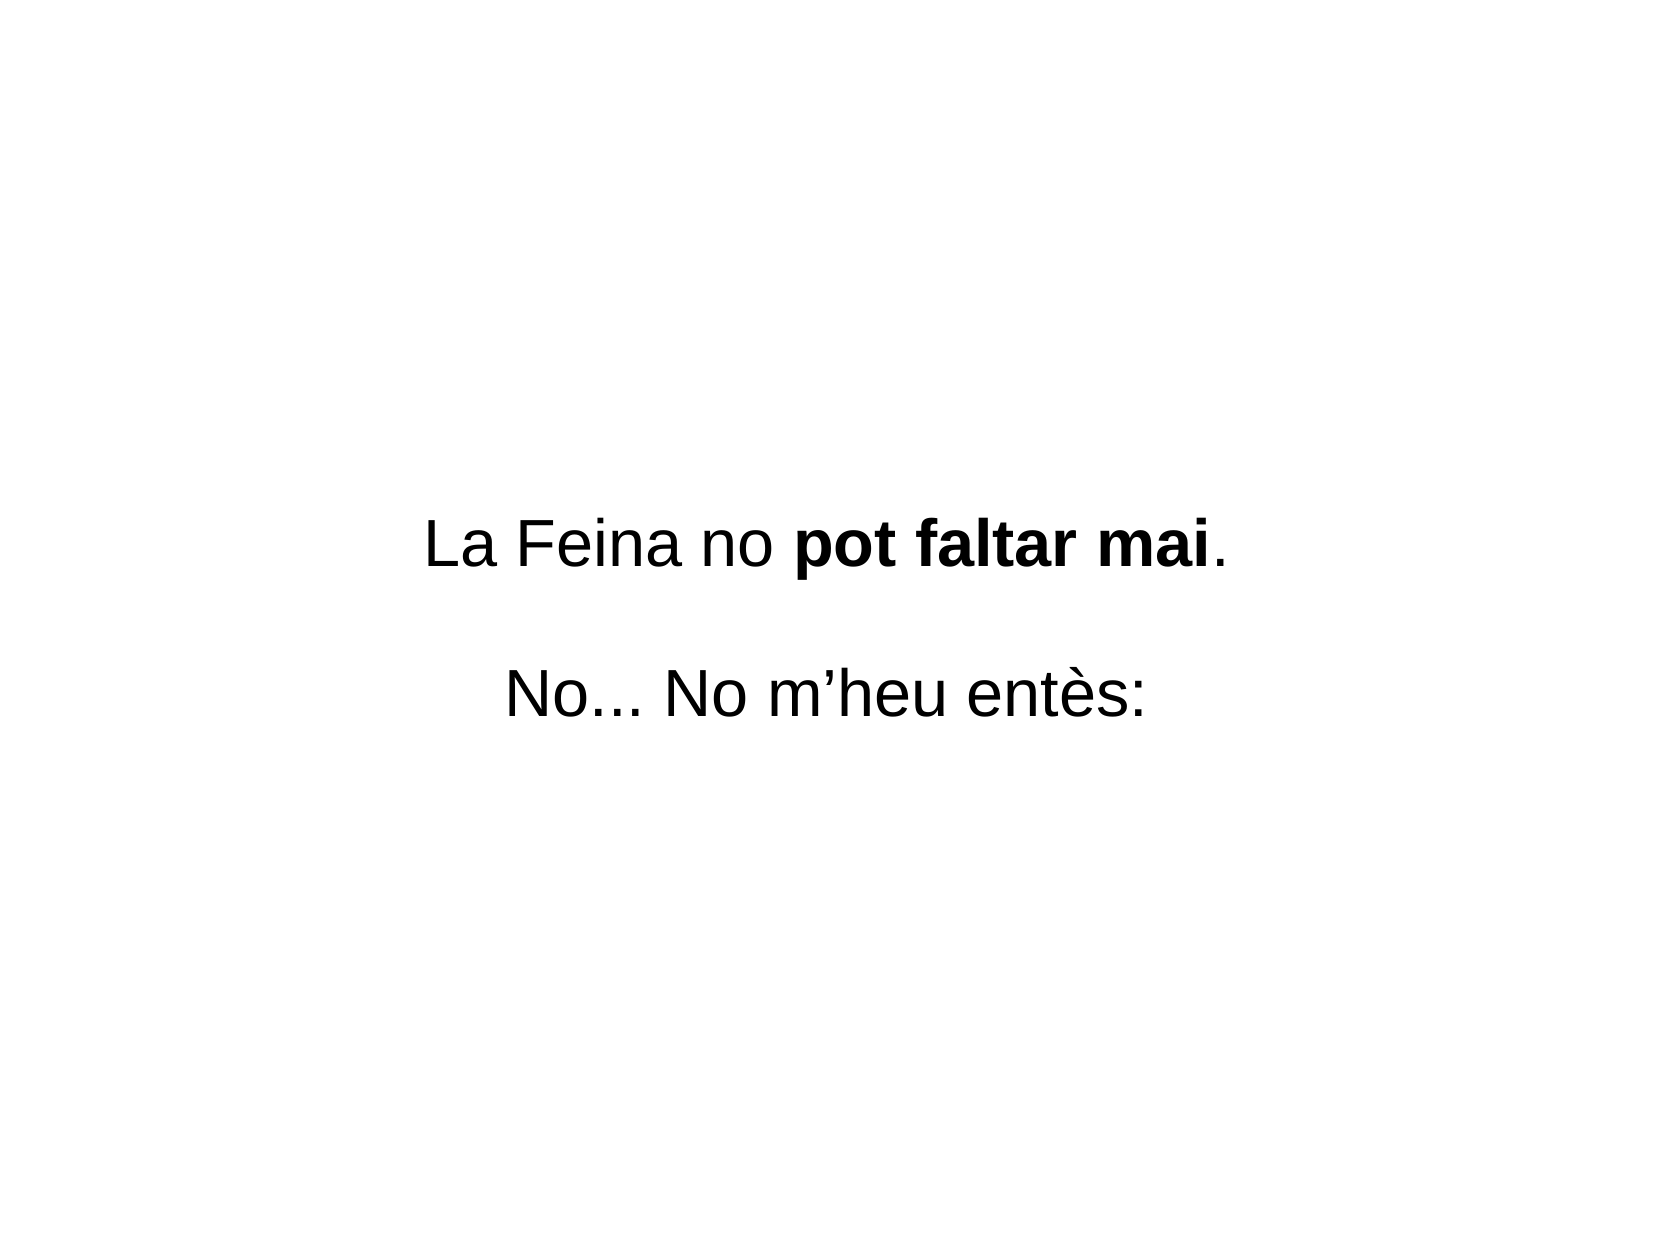

# La Feina no pot faltar mai.
No... No m’heu entès: